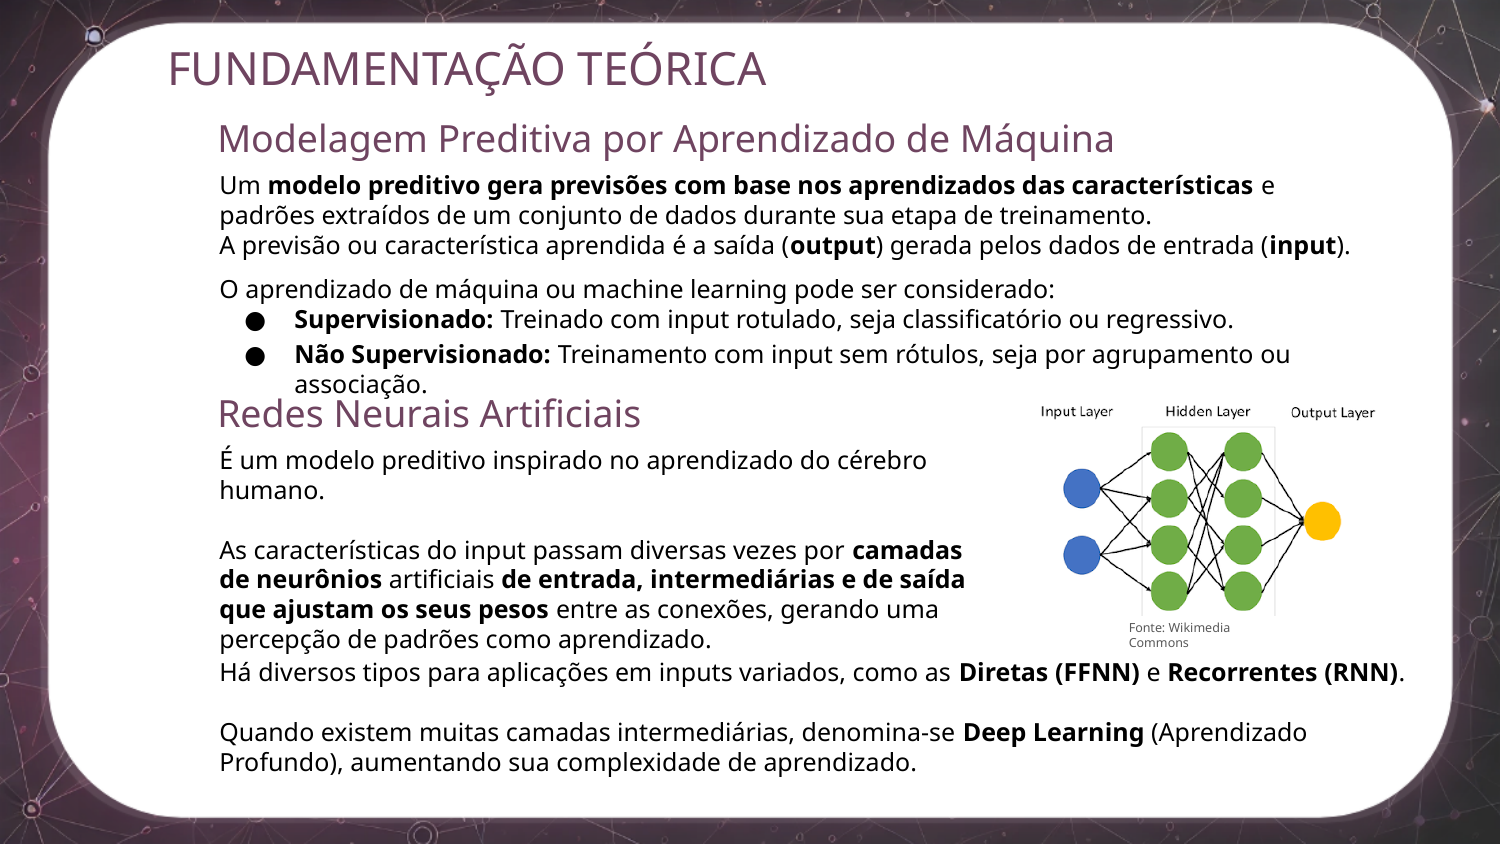

FUNDAMENTAÇÃO TEÓRICA
Modelagem Preditiva por Aprendizado de Máquina
Um modelo preditivo gera previsões com base nos aprendizados das características e padrões extraídos de um conjunto de dados durante sua etapa de treinamento.
A previsão ou característica aprendida é a saída (output) gerada pelos dados de entrada (input).
O aprendizado de máquina ou machine learning pode ser considerado:
Supervisionado: Treinado com input rotulado, seja classificatório ou regressivo.
Não Supervisionado: Treinamento com input sem rótulos, seja por agrupamento ou associação.
Redes Neurais Artificiais
É um modelo preditivo inspirado no aprendizado do cérebro humano.
As características do input passam diversas vezes por camadas de neurônios artificiais de entrada, intermediárias e de saída que ajustam os seus pesos entre as conexões, gerando uma percepção de padrões como aprendizado.
Fonte: Wikimedia Commons
Há diversos tipos para aplicações em inputs variados, como as Diretas (FFNN) e Recorrentes (RNN).
Quando existem muitas camadas intermediárias, denomina-se Deep Learning (Aprendizado Profundo), aumentando sua complexidade de aprendizado.